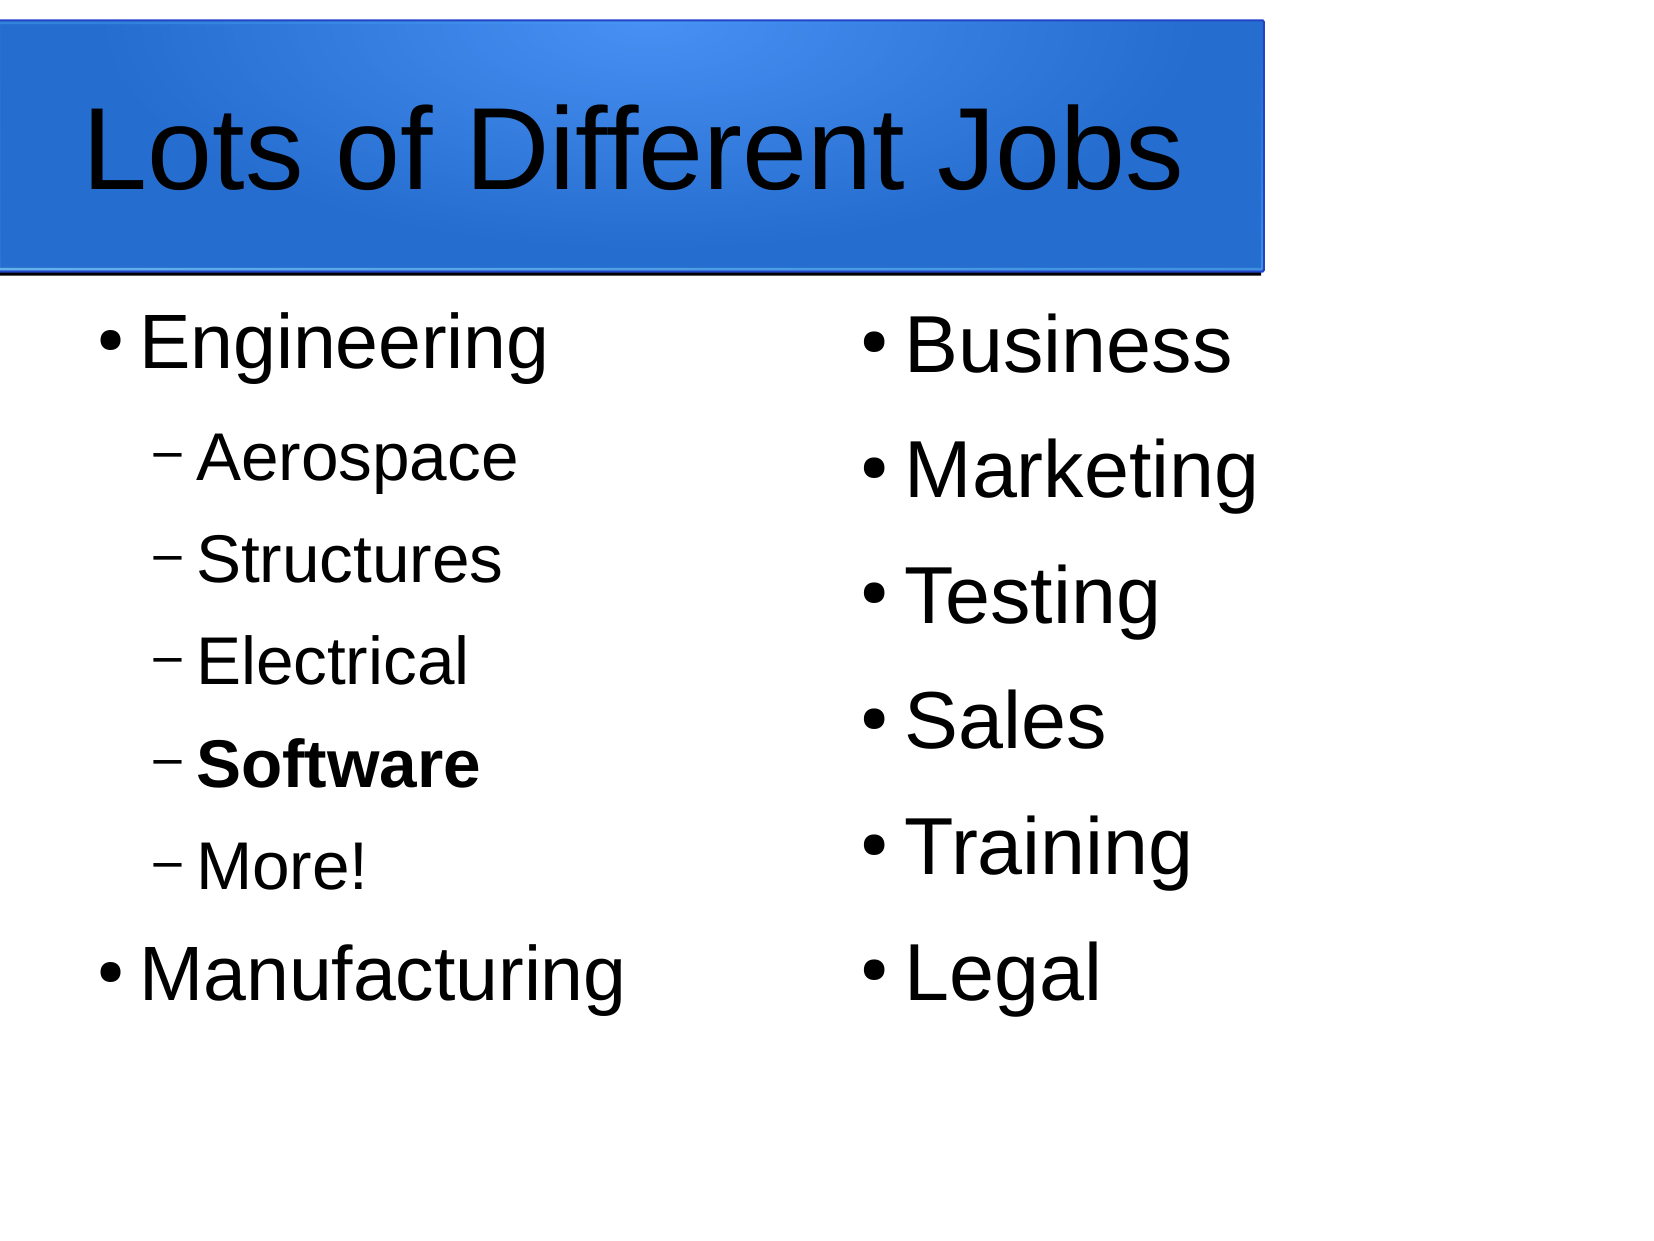

# Lots of Different Jobs
Engineering
Aerospace
Structures
Electrical
Software
More!
Manufacturing
Business
Marketing
Testing
Sales
Training
Legal